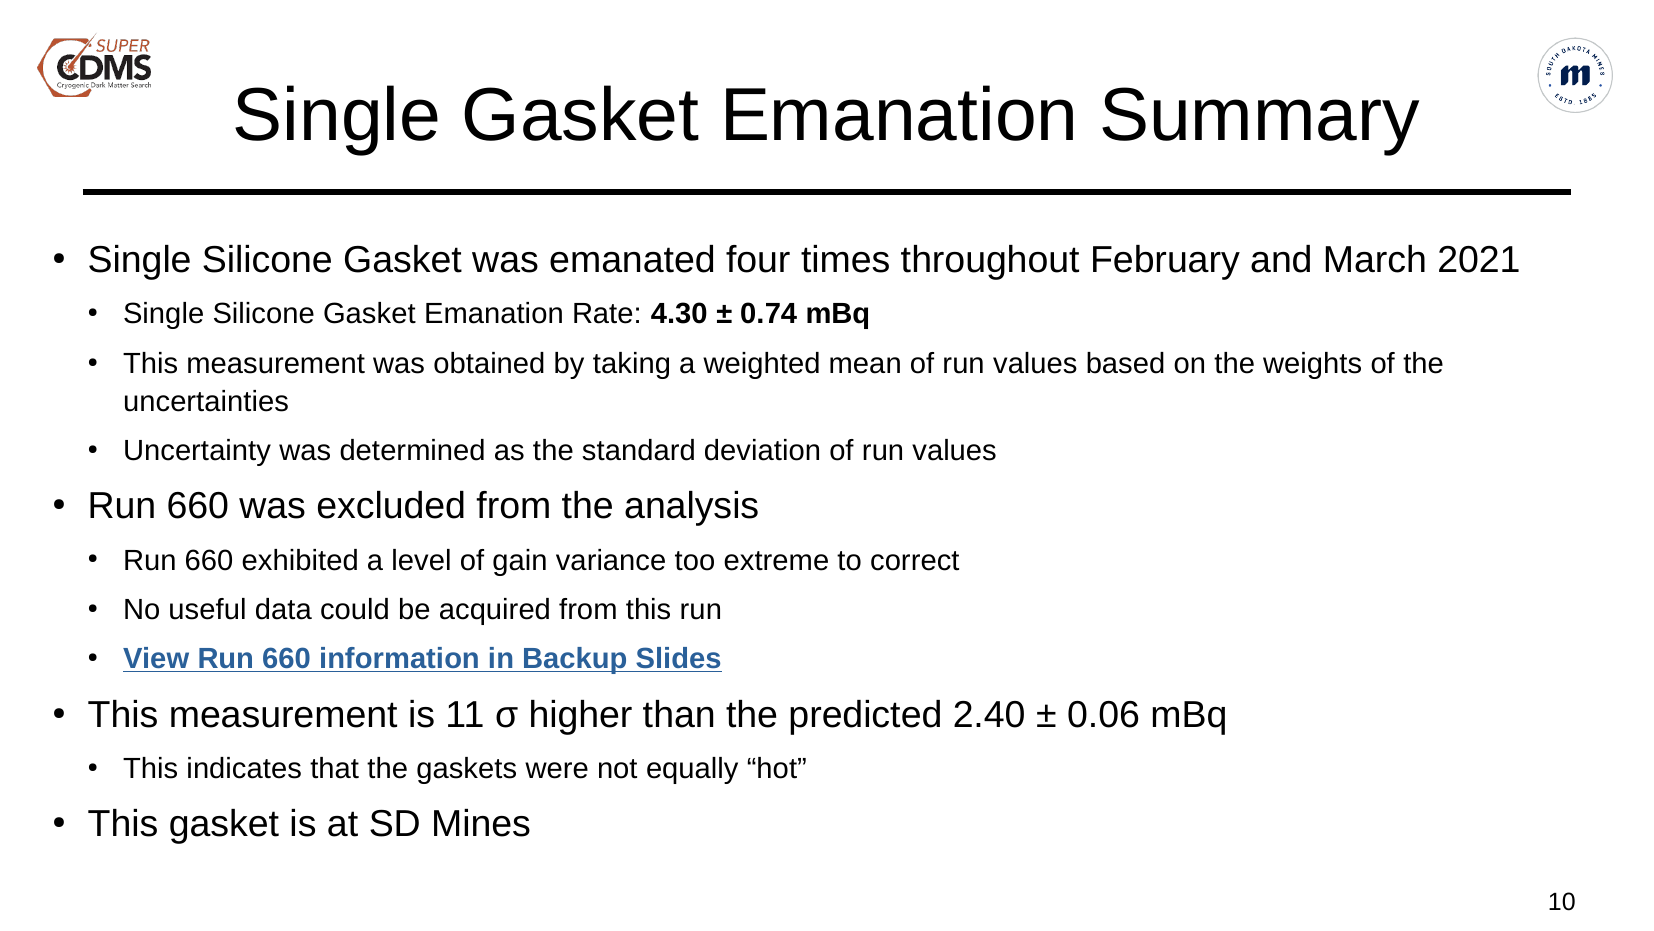

# Single Gasket Emanation Summary
Single Silicone Gasket was emanated four times throughout February and March 2021
Single Silicone Gasket Emanation Rate: 4.30 ± 0.74 mBq
This measurement was obtained by taking a weighted mean of run values based on the weights of the uncertainties
Uncertainty was determined as the standard deviation of run values
Run 660 was excluded from the analysis
Run 660 exhibited a level of gain variance too extreme to correct
No useful data could be acquired from this run
View Run 660 information in Backup Slides
This measurement is 11 σ higher than the predicted 2.40 ± 0.06 mBq
This indicates that the gaskets were not equally “hot”
This gasket is at SD Mines